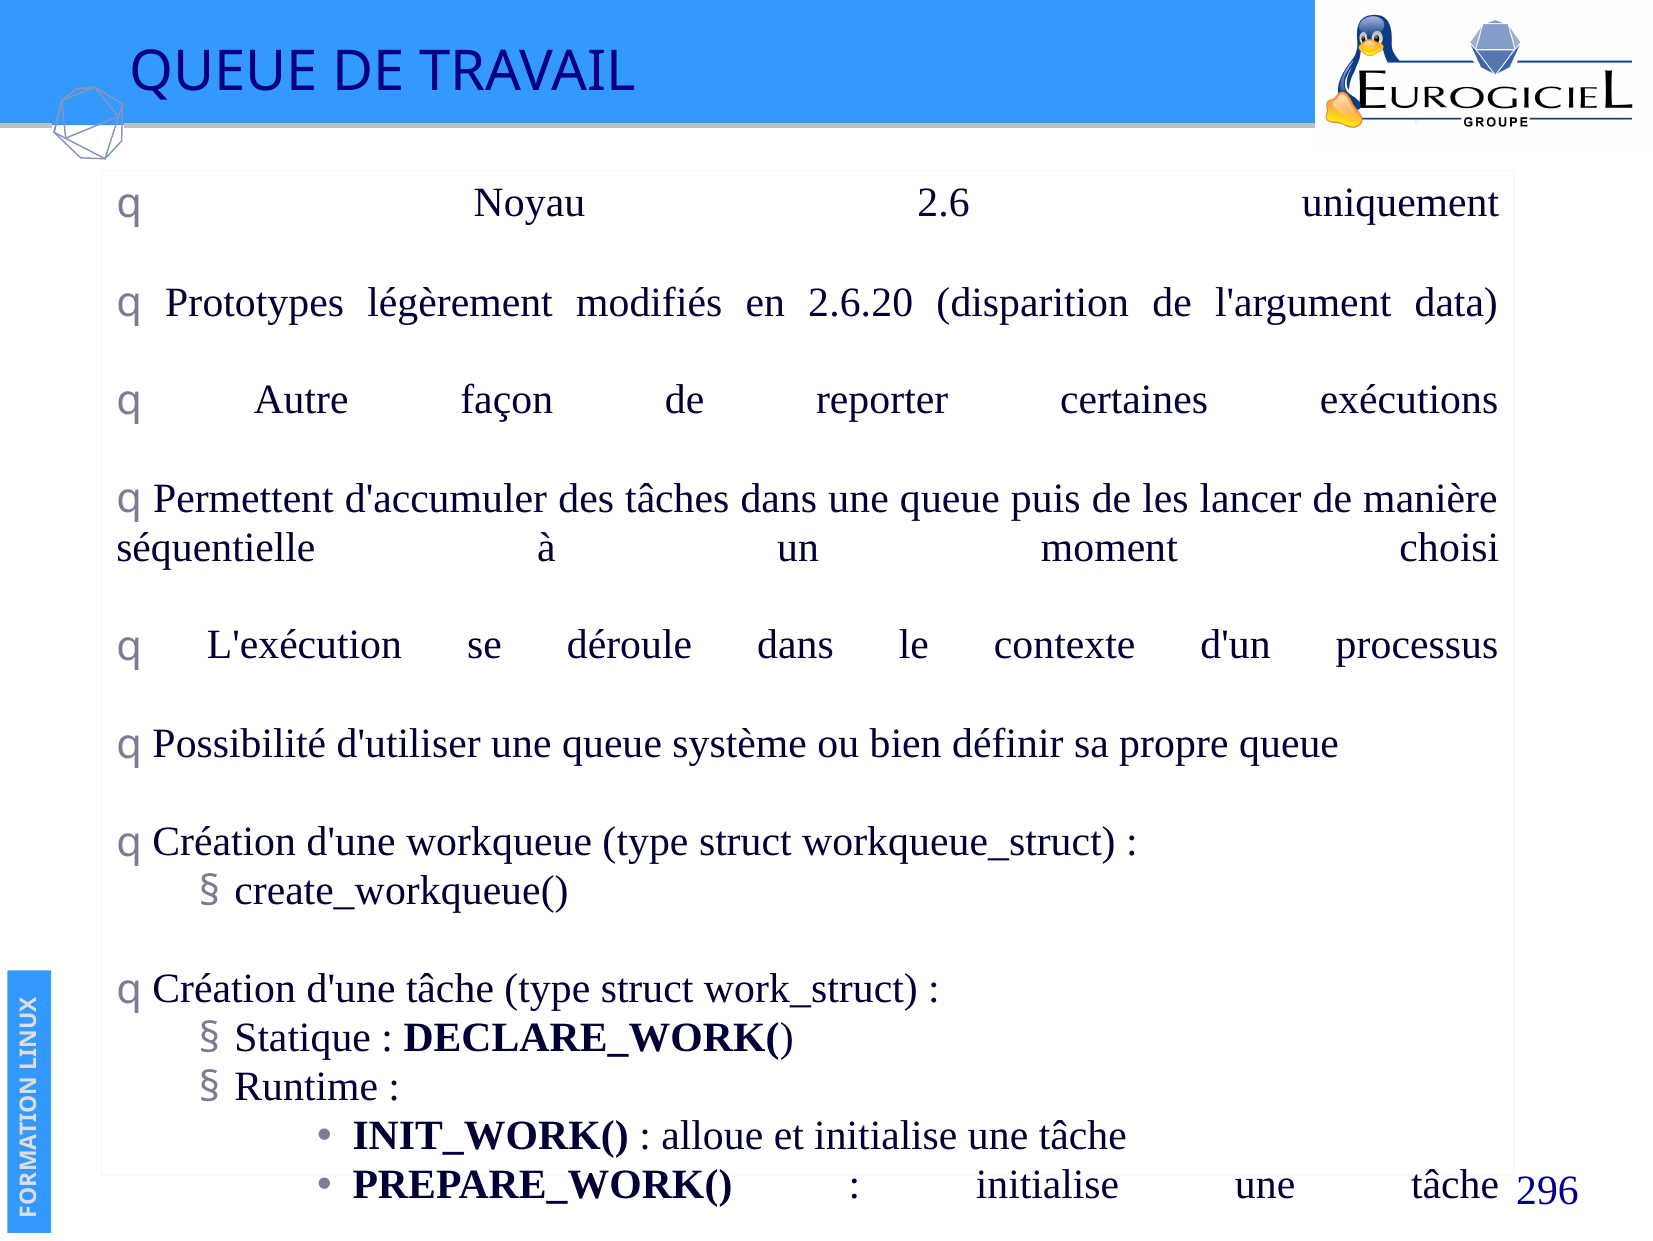

# QUEUE DE TRAVAIL
 Noyau 2.6 uniquement
 Prototypes légèrement modifiés en 2.6.20 (disparition de l'argument data)
 Autre façon de reporter certaines exécutions
 Permettent d'accumuler des tâches dans une queue puis de les lancer de manière séquentielle à un moment choisi
 L'exécution se déroule dans le contexte d'un processus
 Possibilité d'utiliser une queue système ou bien définir sa propre queue
 Création d'une workqueue (type struct workqueue_struct) :
create_workqueue()
 Création d'une tâche (type struct work_struct) :
Statique : DECLARE_WORK()
Runtime :
INIT_WORK() : alloue et initialise une tâche
PREPARE_WORK() : initialise une tâche
 Par la suite, si utilisation de la queue système :
schedule_{delayed_}work(): ajoute une tâche
flush_scheduled_work(): attend la fin de toutes les tâches